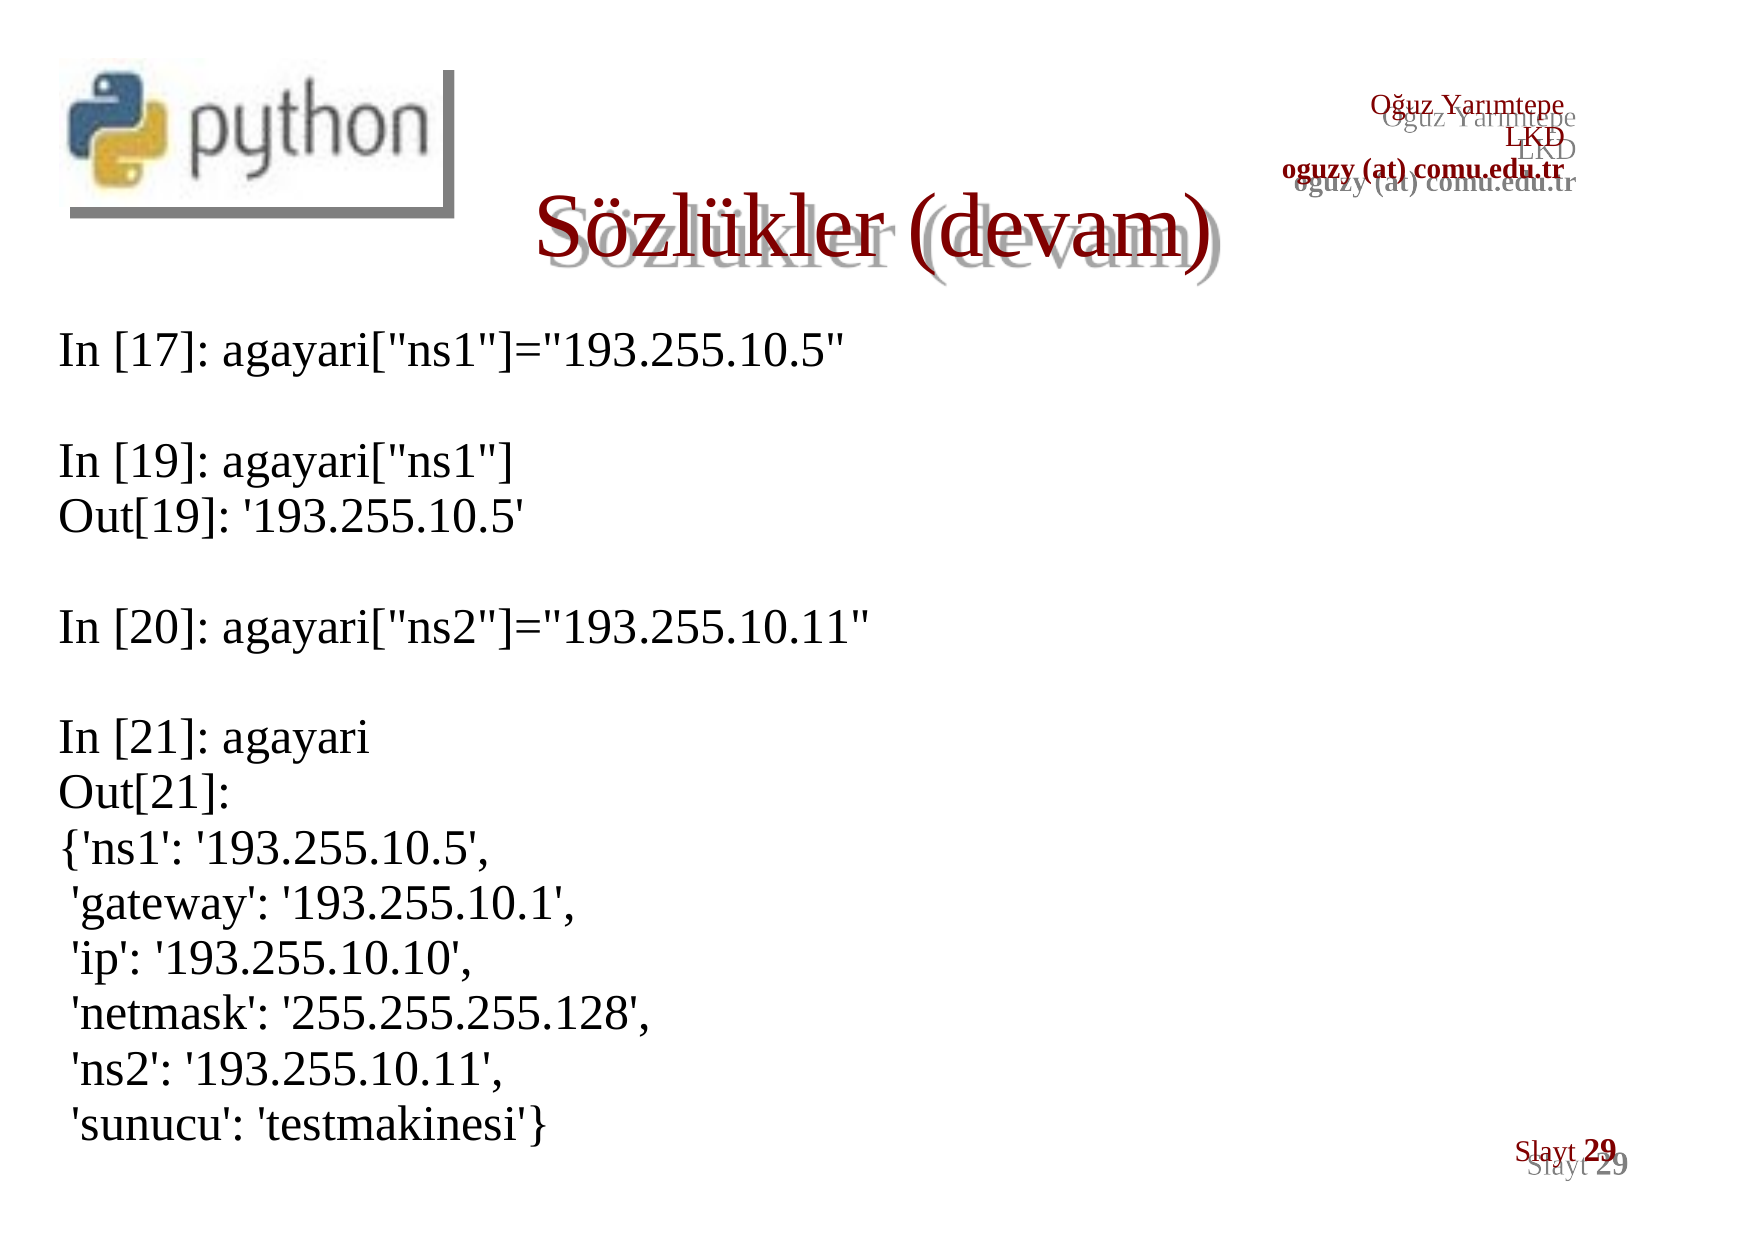

# Sözlükler (devam)
In [17]: agayari["ns1"]="193.255.10.5"
In [19]: agayari["ns1"]
Out[19]: '193.255.10.5'
In [20]: agayari["ns2"]="193.255.10.11"
In [21]: agayari
Out[21]:
{'ns1': '193.255.10.5',
 'gateway': '193.255.10.1',
 'ip': '193.255.10.10',
 'netmask': '255.255.255.128',
 'ns2': '193.255.10.11',
 'sunucu': 'testmakinesi'}